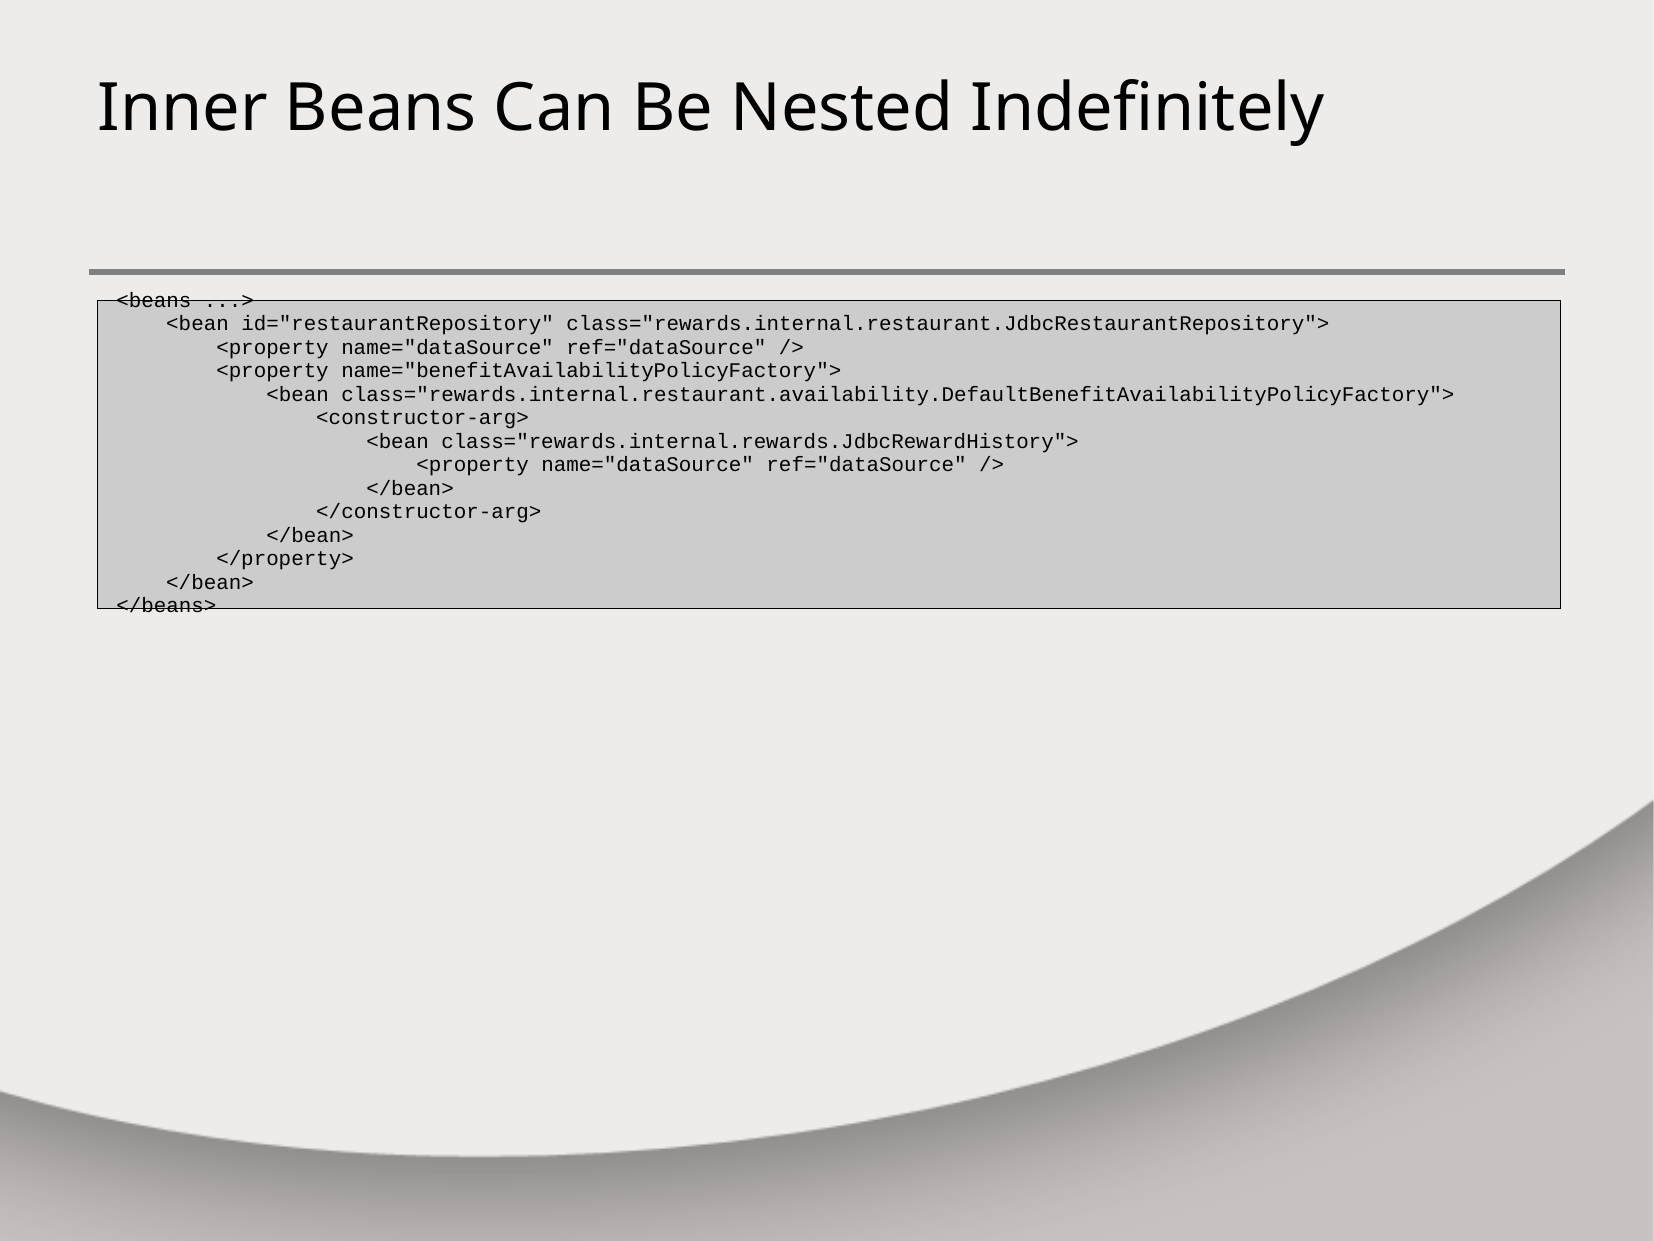

# Inner Beans Can Be Nested Indefinitely
<beans ...>
 <bean id="restaurantRepository" class="rewards.internal.restaurant.JdbcRestaurantRepository">
 <property name="dataSource" ref="dataSource" />
 <property name="benefitAvailabilityPolicyFactory">
 <bean class="rewards.internal.restaurant.availability.DefaultBenefitAvailabilityPolicyFactory">
 <constructor-arg>
 <bean class="rewards.internal.rewards.JdbcRewardHistory">
 <property name="dataSource" ref="dataSource" />
 </bean>
 </constructor-arg>
 </bean>
 </property>
 </bean>
</beans>